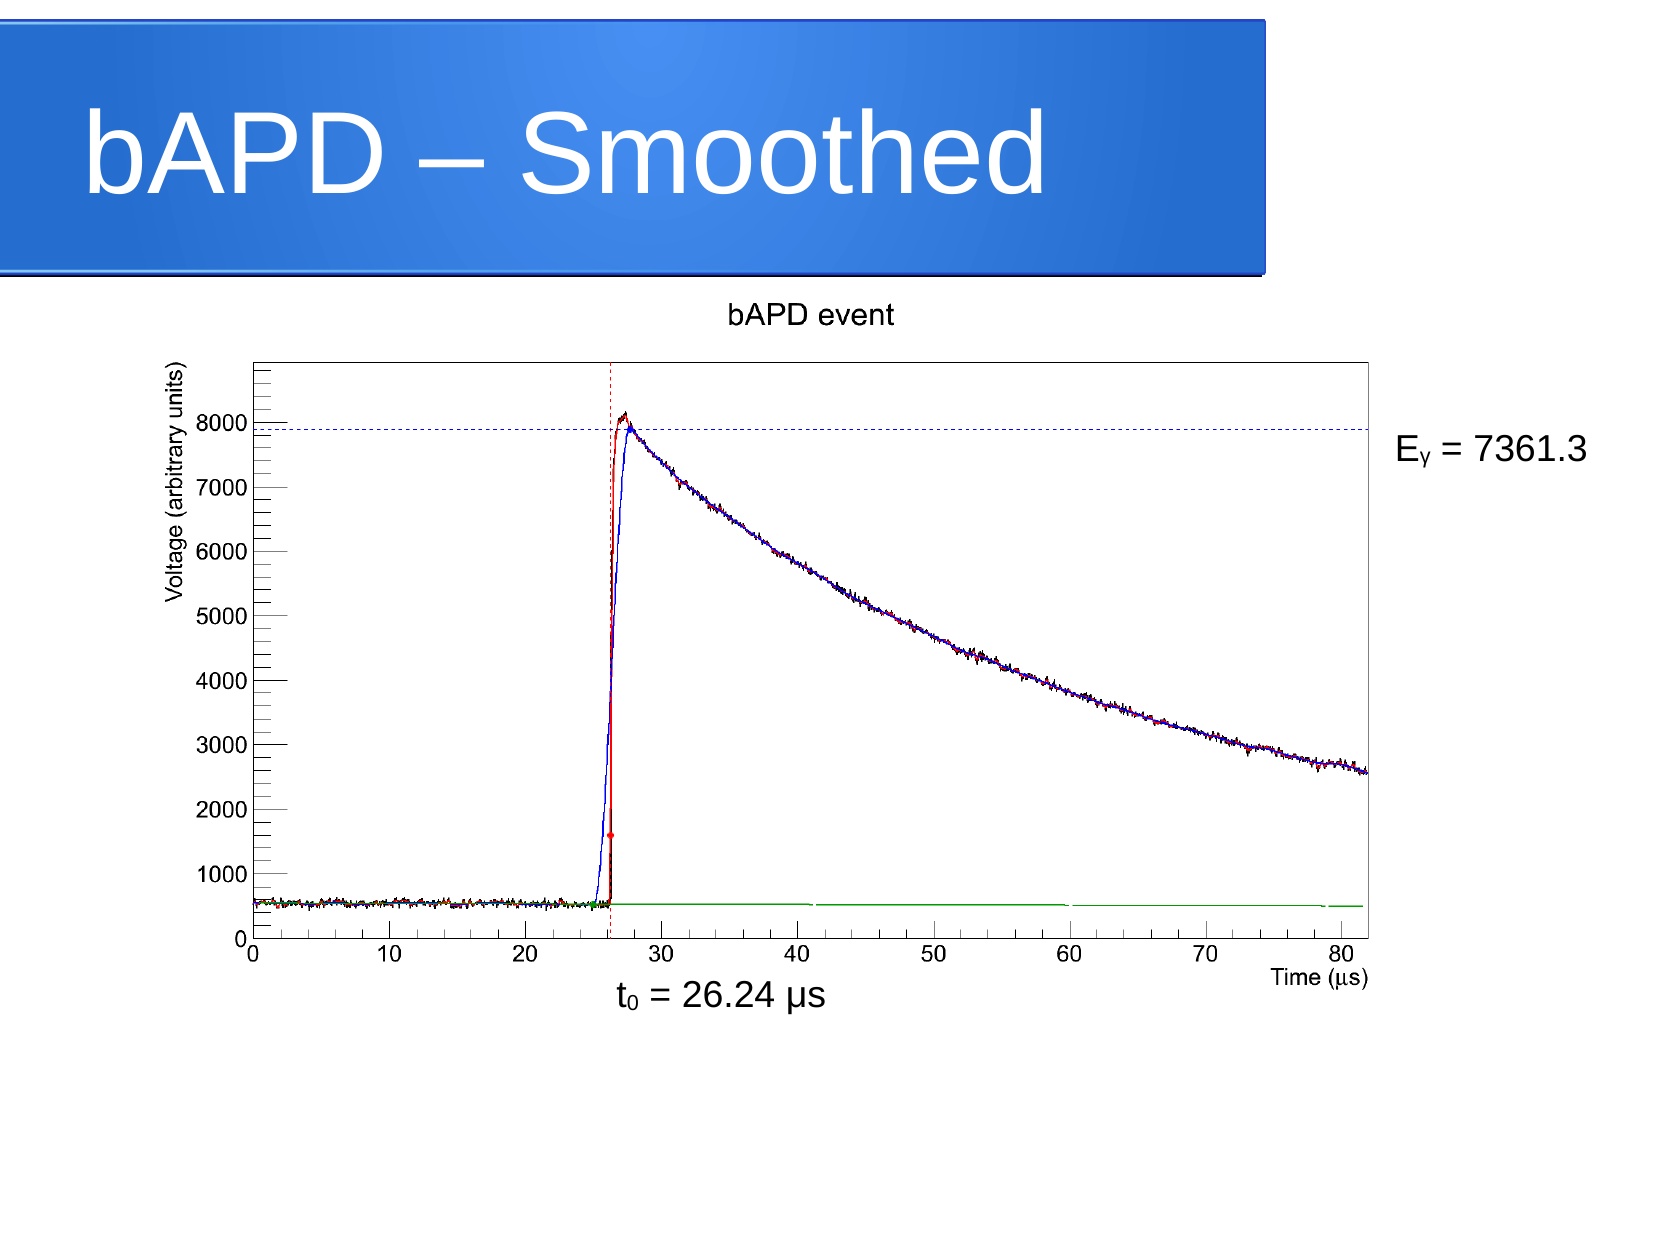

# bAPD – Smoothed
Eγ = 7361.3
t0 = 26.24 μs